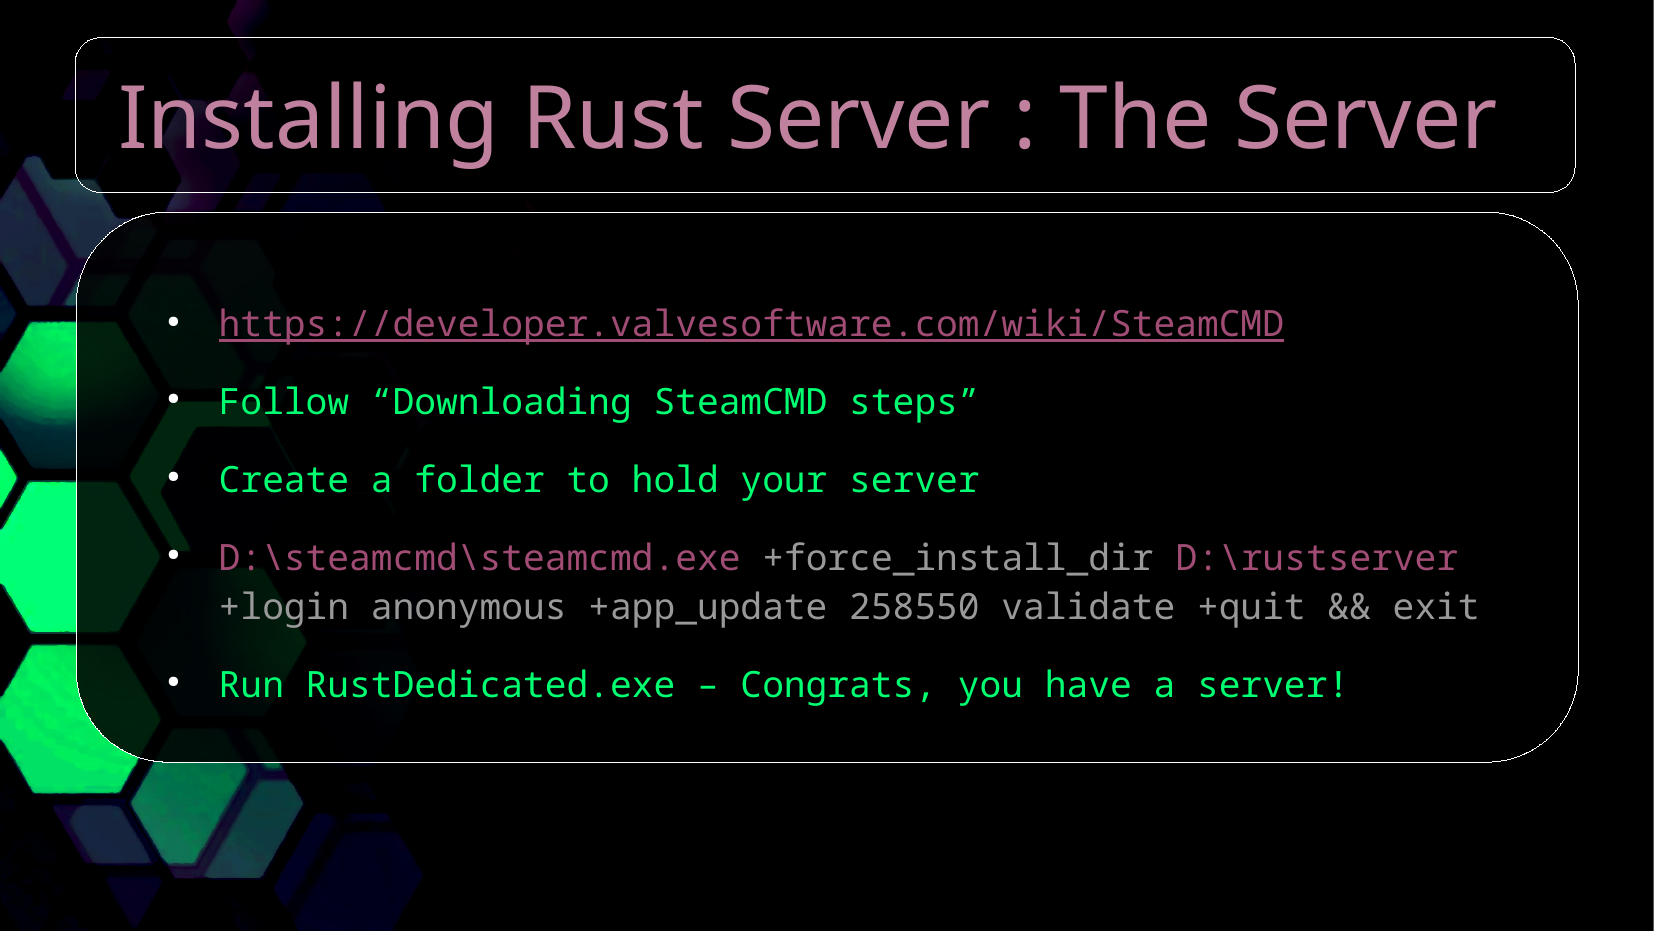

# Installing Rust Server : The Server
https://developer.valvesoftware.com/wiki/SteamCMD
Follow “Downloading SteamCMD steps”
Create a folder to hold your server
D:\steamcmd\steamcmd.exe +force_install_dir D:\rustserver +login anonymous +app_update 258550 validate +quit && exit
Run RustDedicated.exe – Congrats, you have a server!